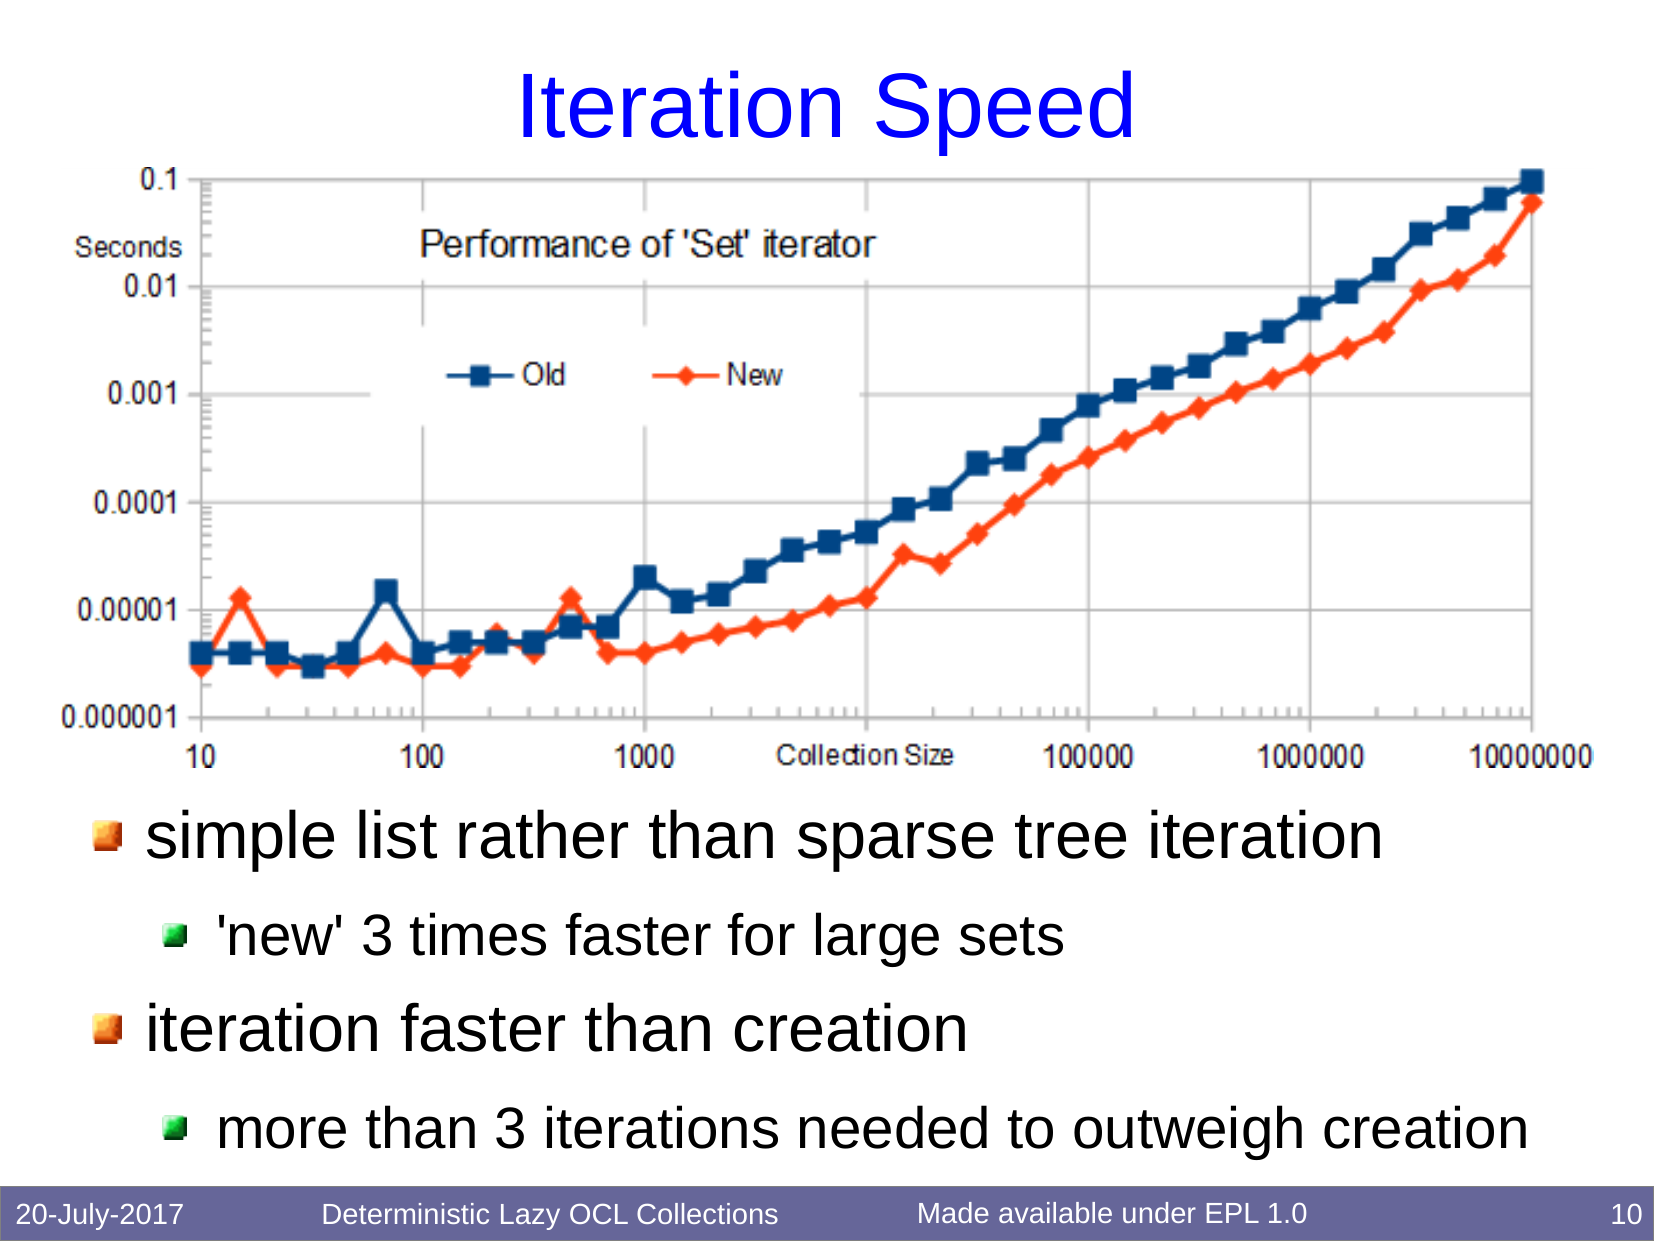

# Iteration Speed
simple list rather than sparse tree iteration
'new' 3 times faster for large sets
iteration faster than creation
more than 3 iterations needed to outweigh creation
20-July-2017
Deterministic Lazy OCL Collections
10